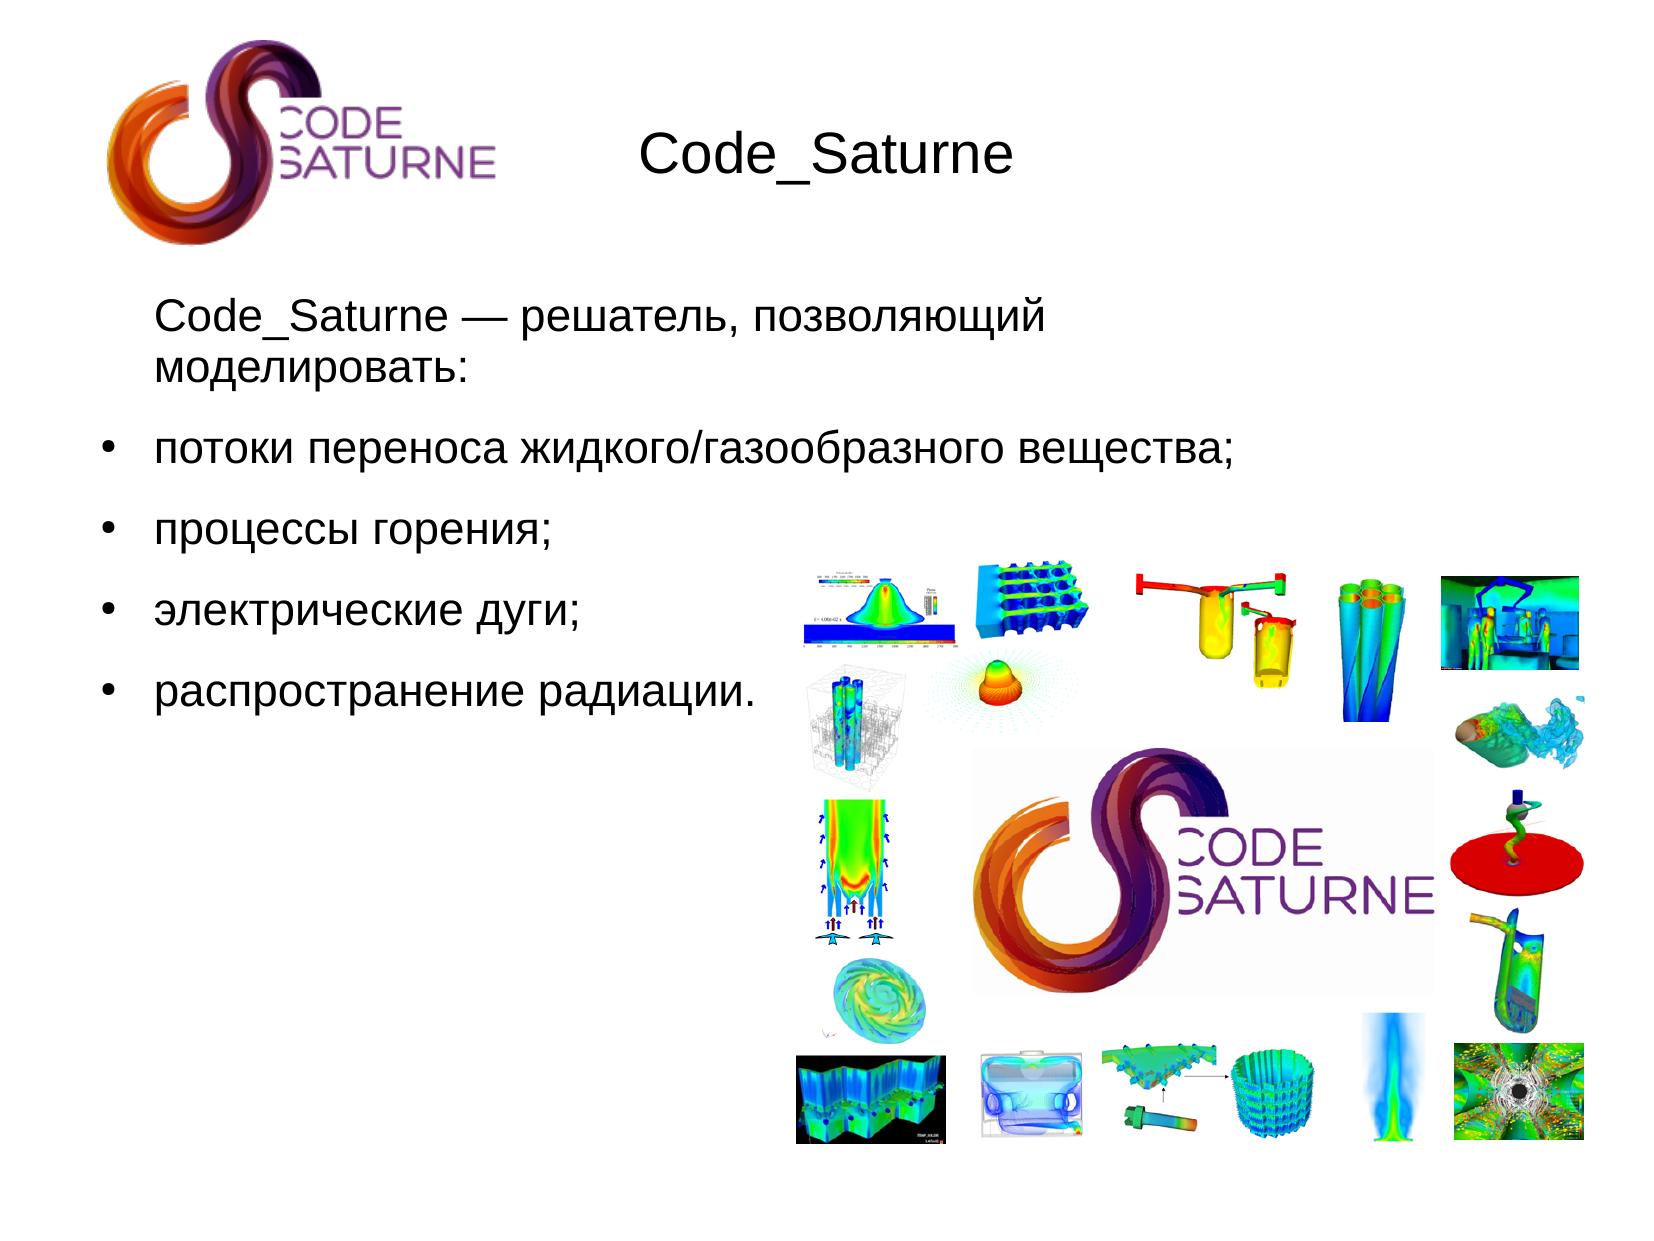

Code_Saturne
# Code_Saturne — решатель, позволяющий моделировать:
потоки переноса жидкого/газообразного вещества;
процессы горения;
электрические дуги;
распространение радиации.